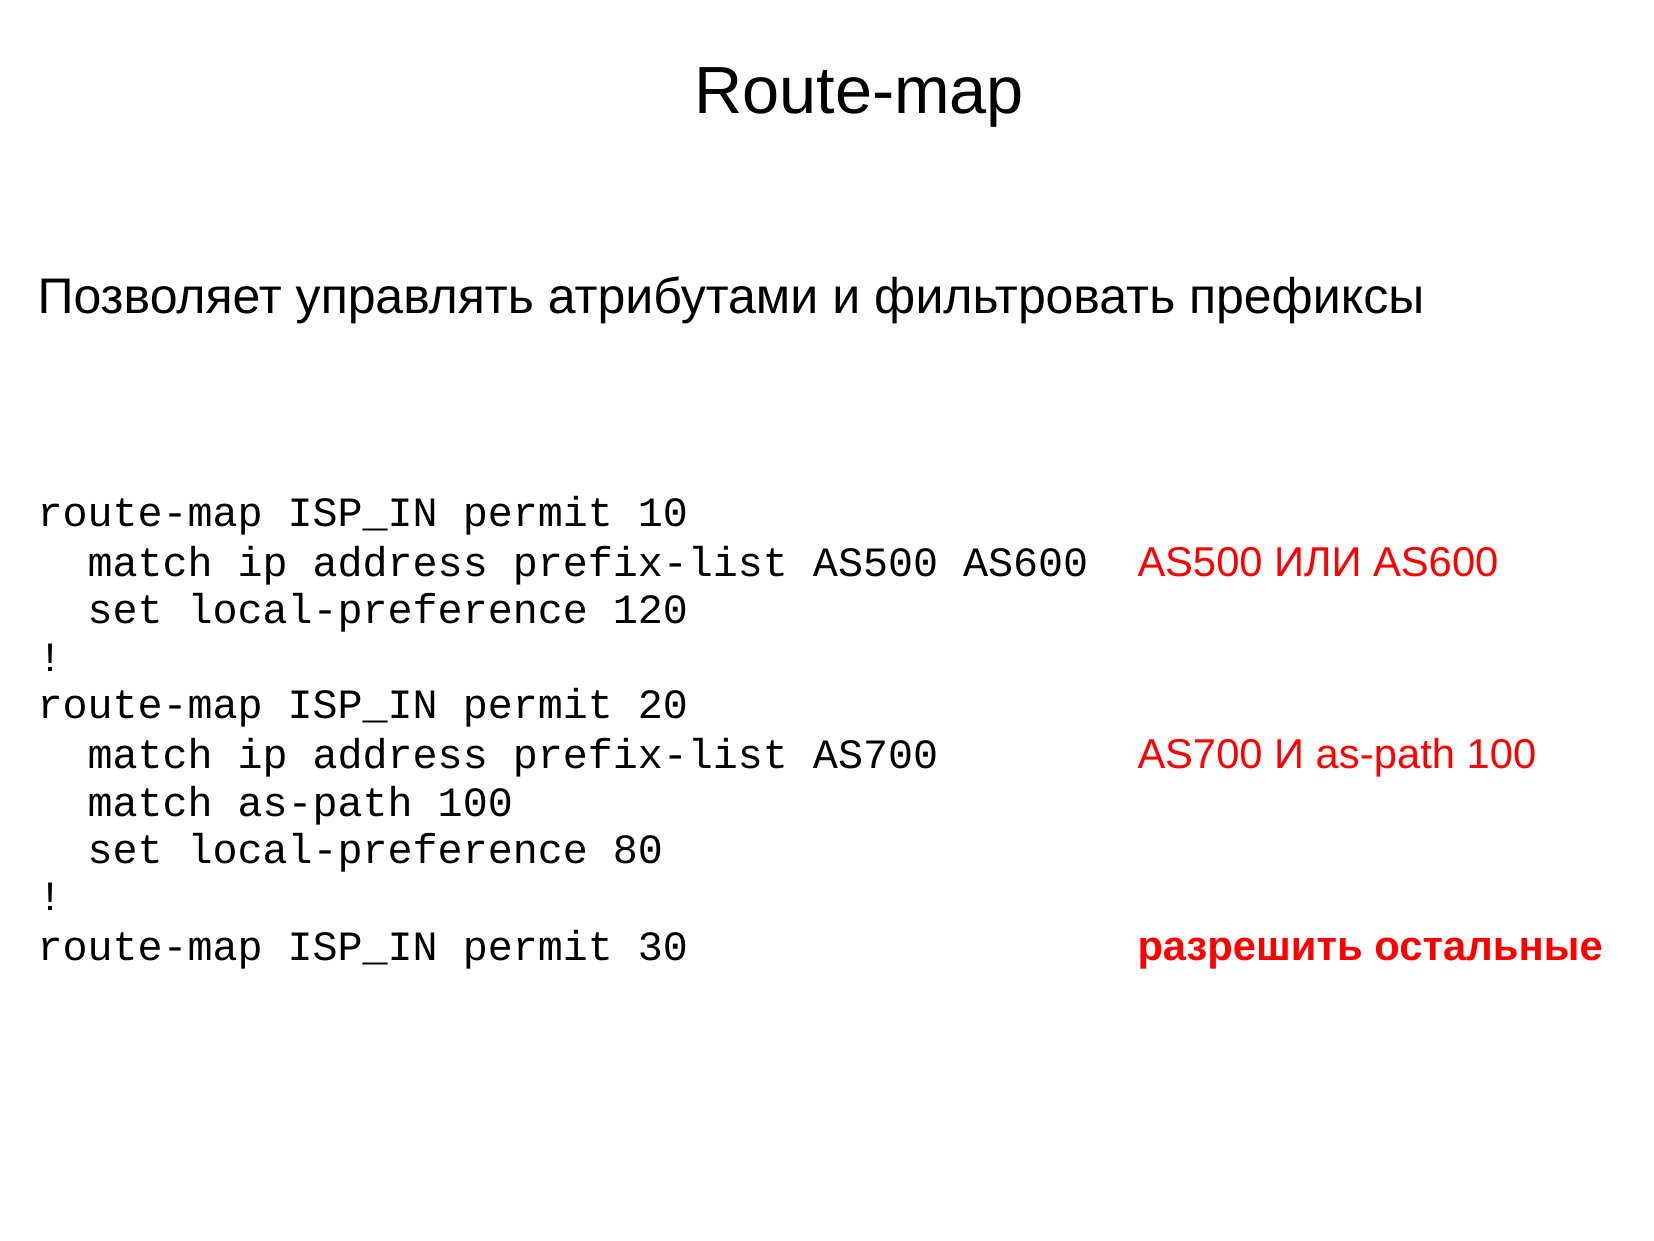

# Route-map
Позволяет управлять атрибутами и фильтровать префиксы
route-map ISP_IN permit 10
 match ip address prefix-list AS500 AS600 AS500 ИЛИ AS600
 set local-preference 120
!
route-map ISP_IN permit 20
 match ip address prefix-list AS700	 AS700 И as-path 100
 match as-path 100
 set local-preference 80
!
route-map ISP_IN permit 30				 разрешить остальные